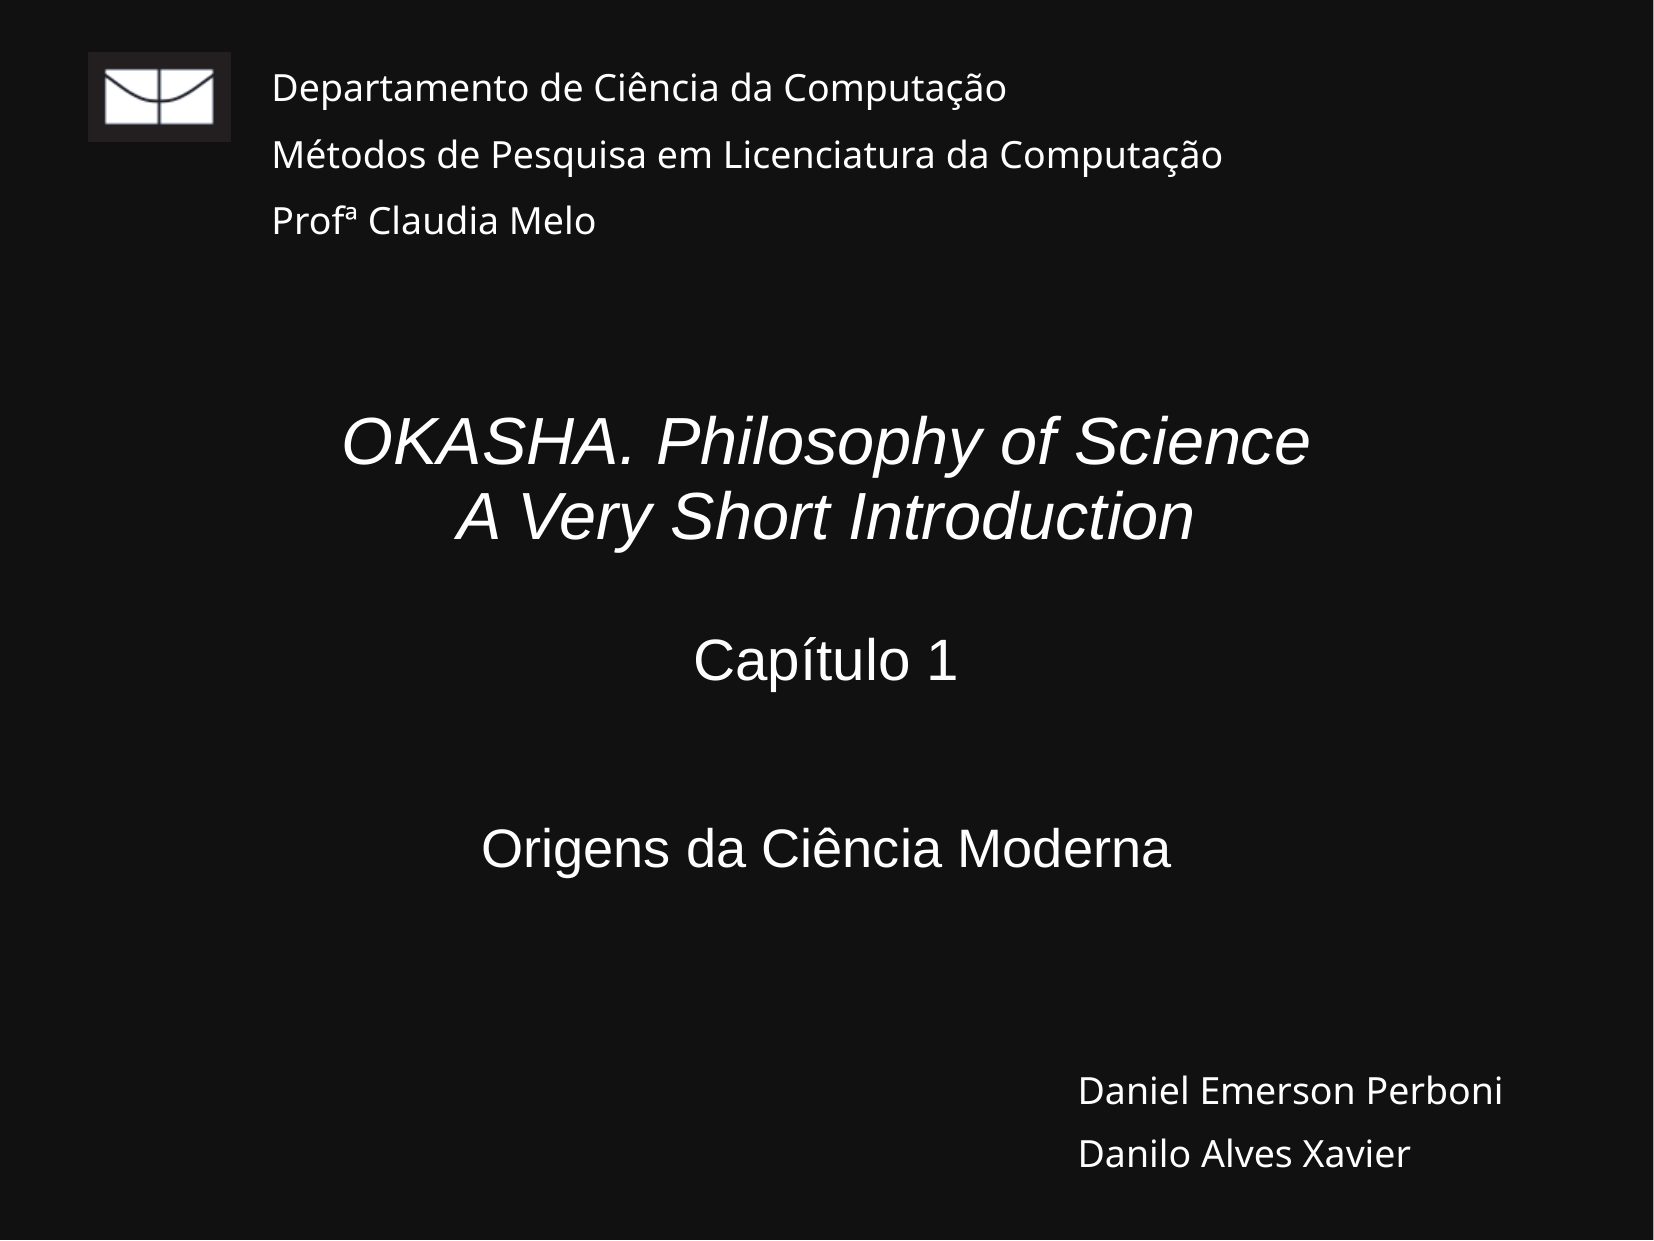

# OKASHA. Philosophy of Science
A Very Short Introduction
Capítulo 1
Origens da Ciência Moderna
| Departamento de Ciência da Computação |
| --- |
| Métodos de Pesquisa em Licenciatura da Computação |
| Profª Claudia Melo |
| |
| Daniel Emerson Perboni |
| --- |
| Danilo Alves Xavier |